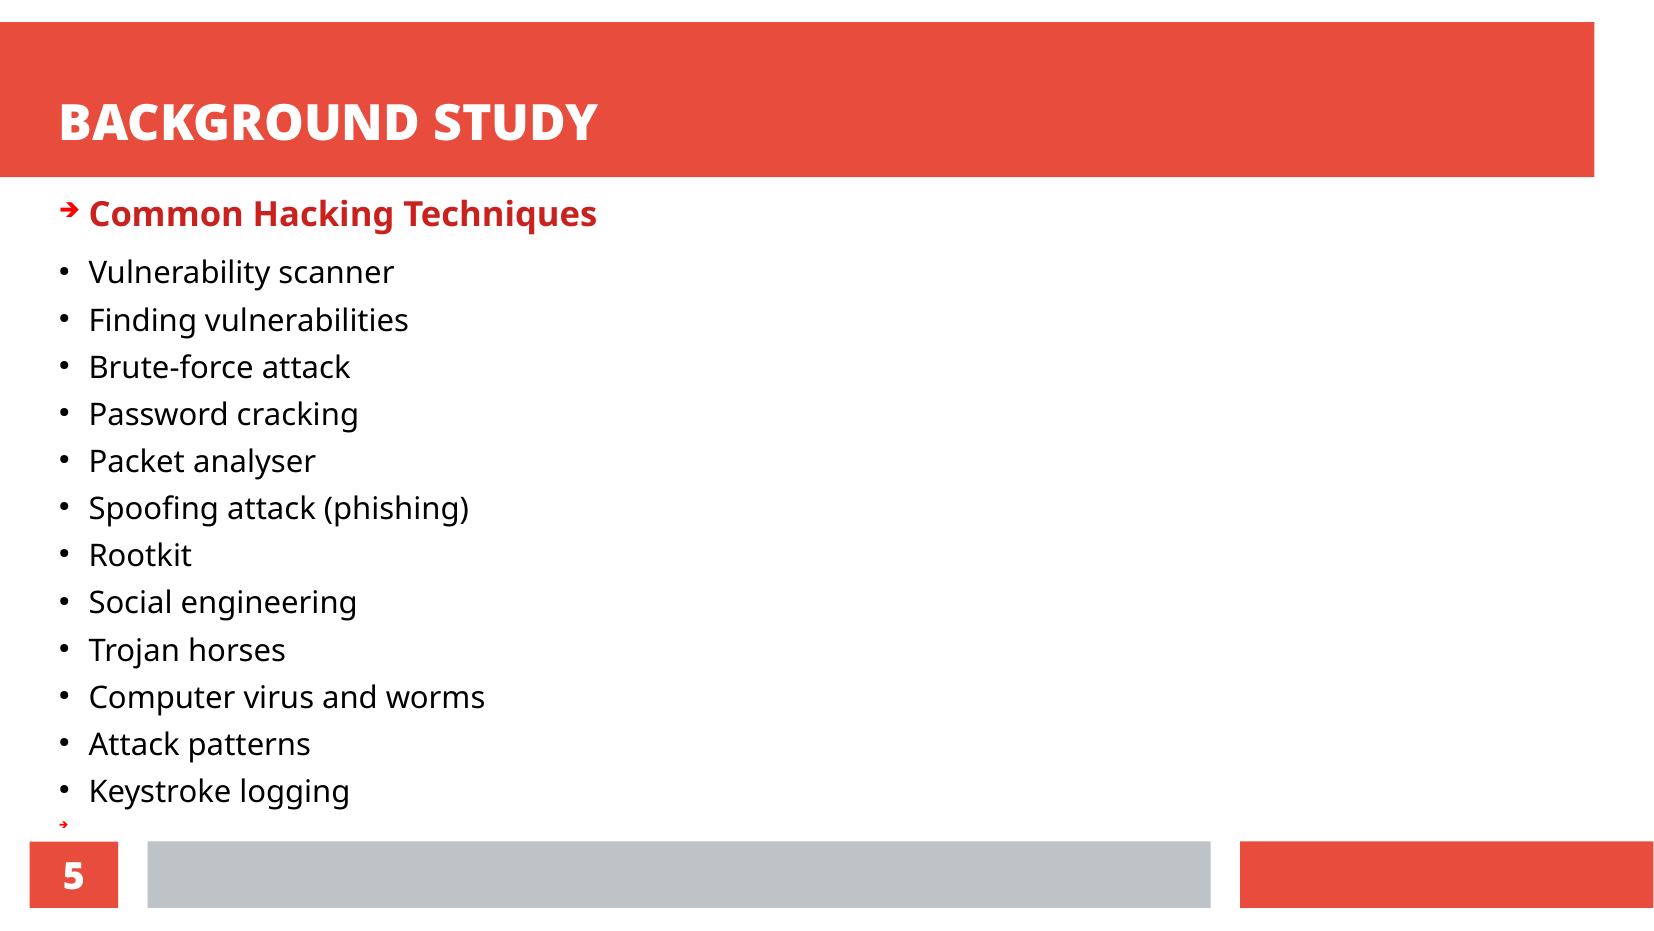

# BACKGROUND STUDY
Common Hacking Techniques
Vulnerability scanner
Finding vulnerabilities
Brute-force attack
Password cracking
Packet analyser
Spoofing attack (phishing)
Rootkit
Social engineering
Trojan horses
Computer virus and worms
Attack patterns
Keystroke logging
5